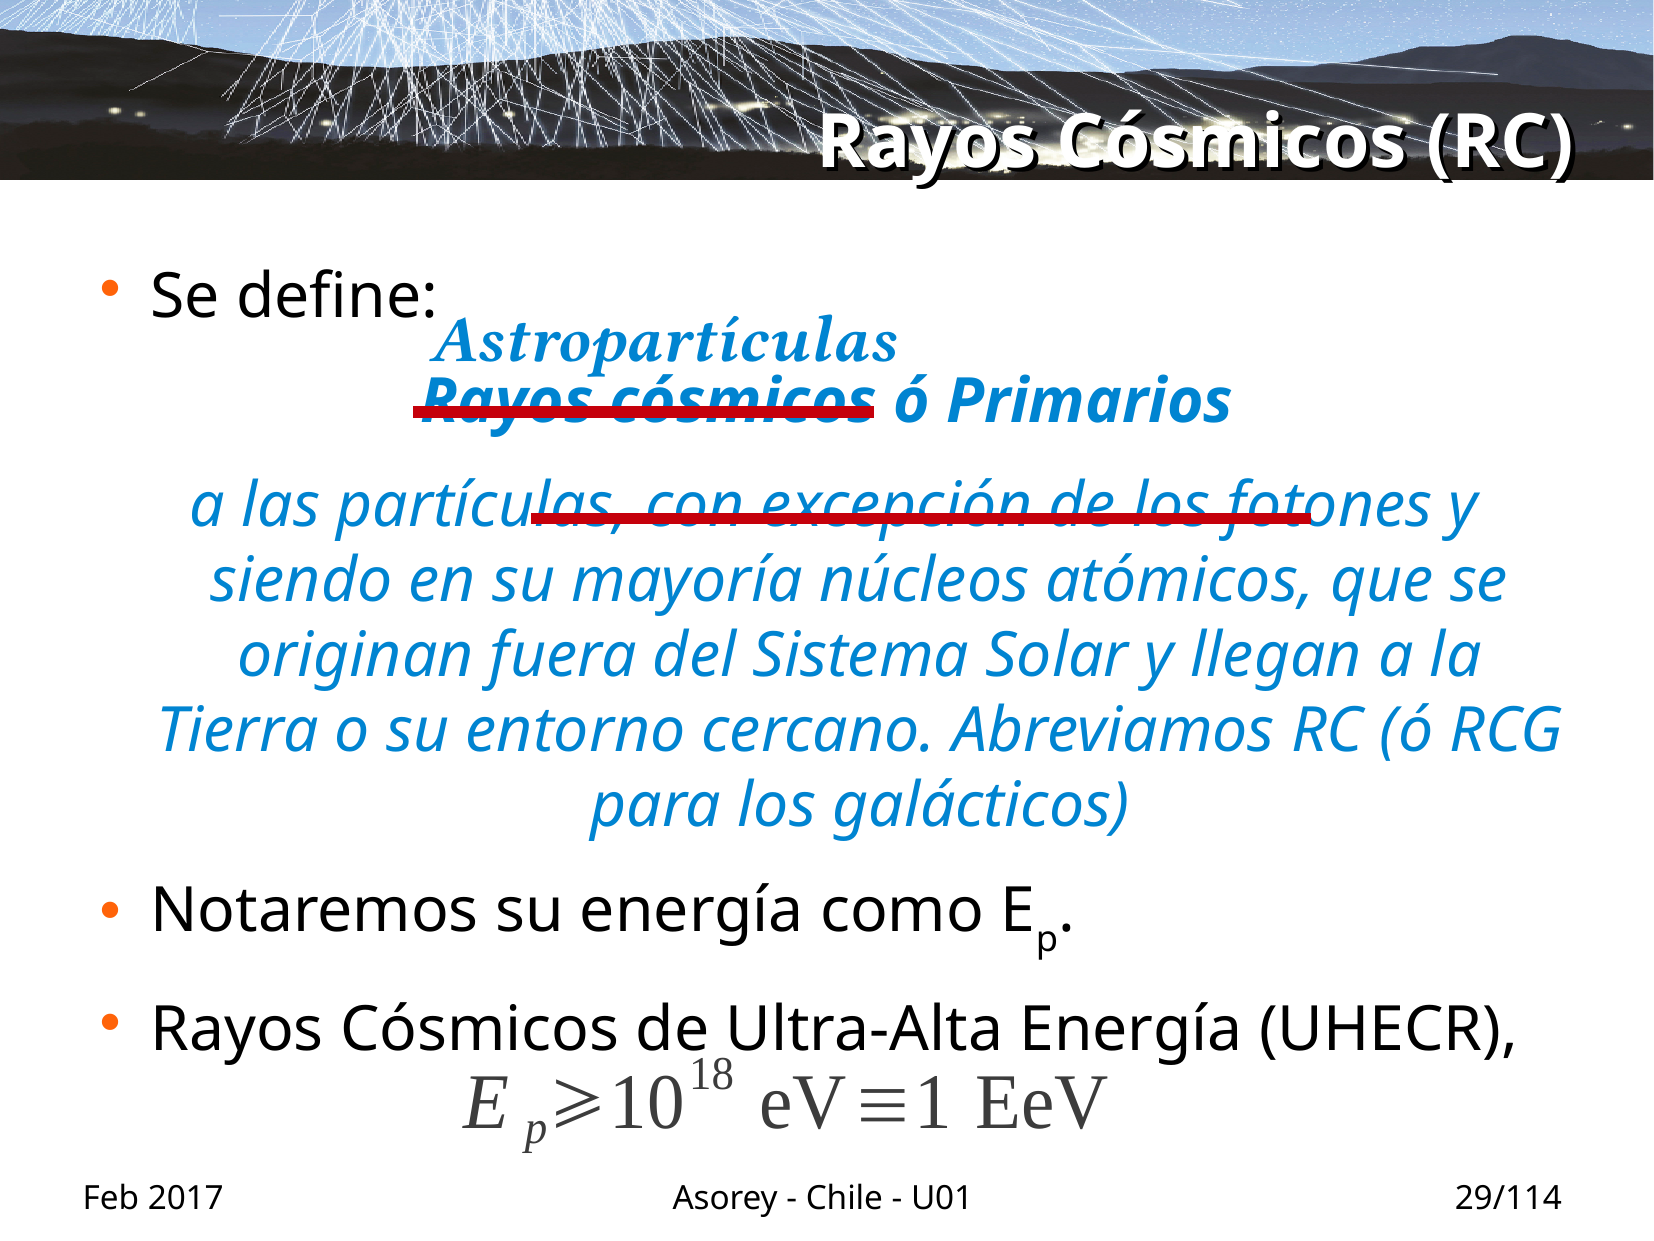

# Rayos Cósmicos (RC)
Se define:
Rayos cósmicos ó Primarios
a las partículas, con excepción de los fotones y siendo en su mayoría núcleos atómicos, que se originan fuera del Sistema Solar y llegan a la Tierra o su entorno cercano. Abreviamos RC (ó RCG para los galácticos)
Notaremos su energía como Ep.
Rayos Cósmicos de Ultra-Alta Energía (UHECR),
Astropartículas
Feb 2017
Asorey - Chile - U01
29